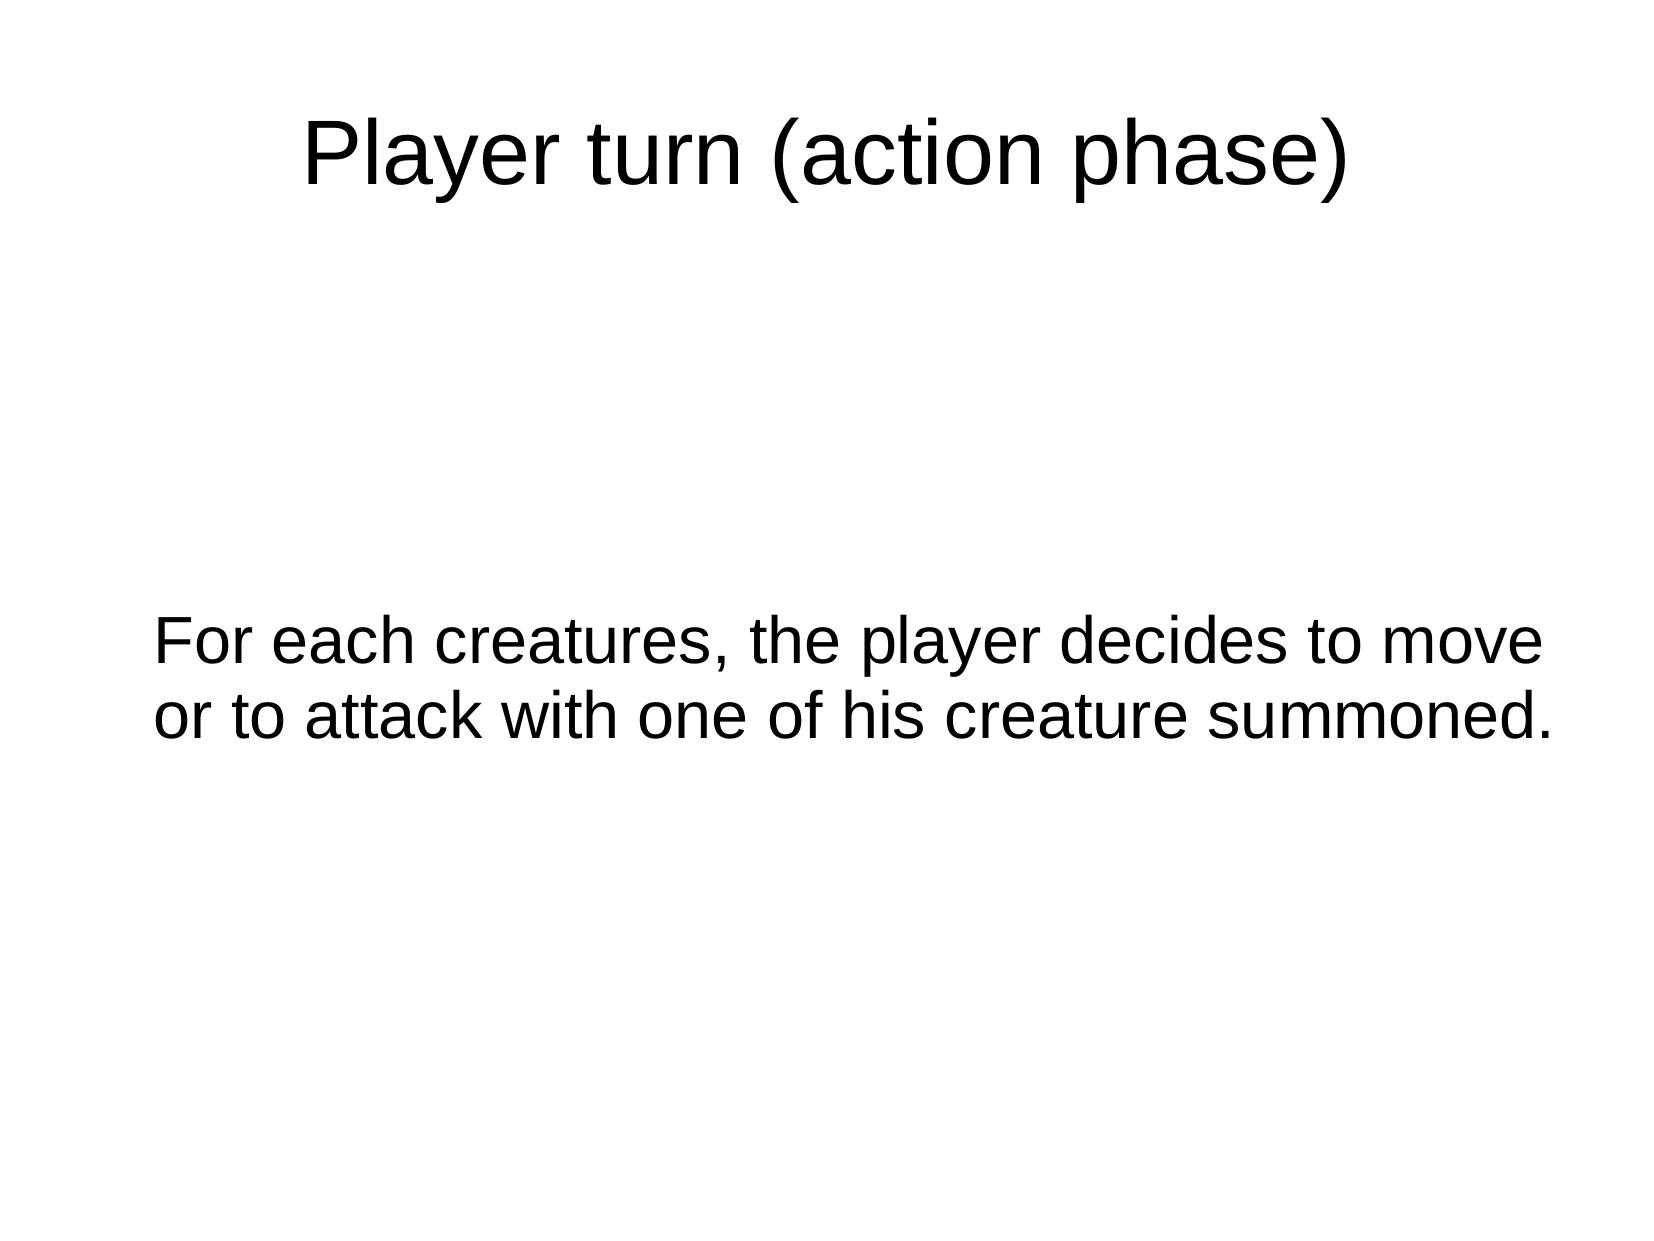

# Player turn (action phase)
For each creatures, the player decides to move or to attack with one of his creature summoned.